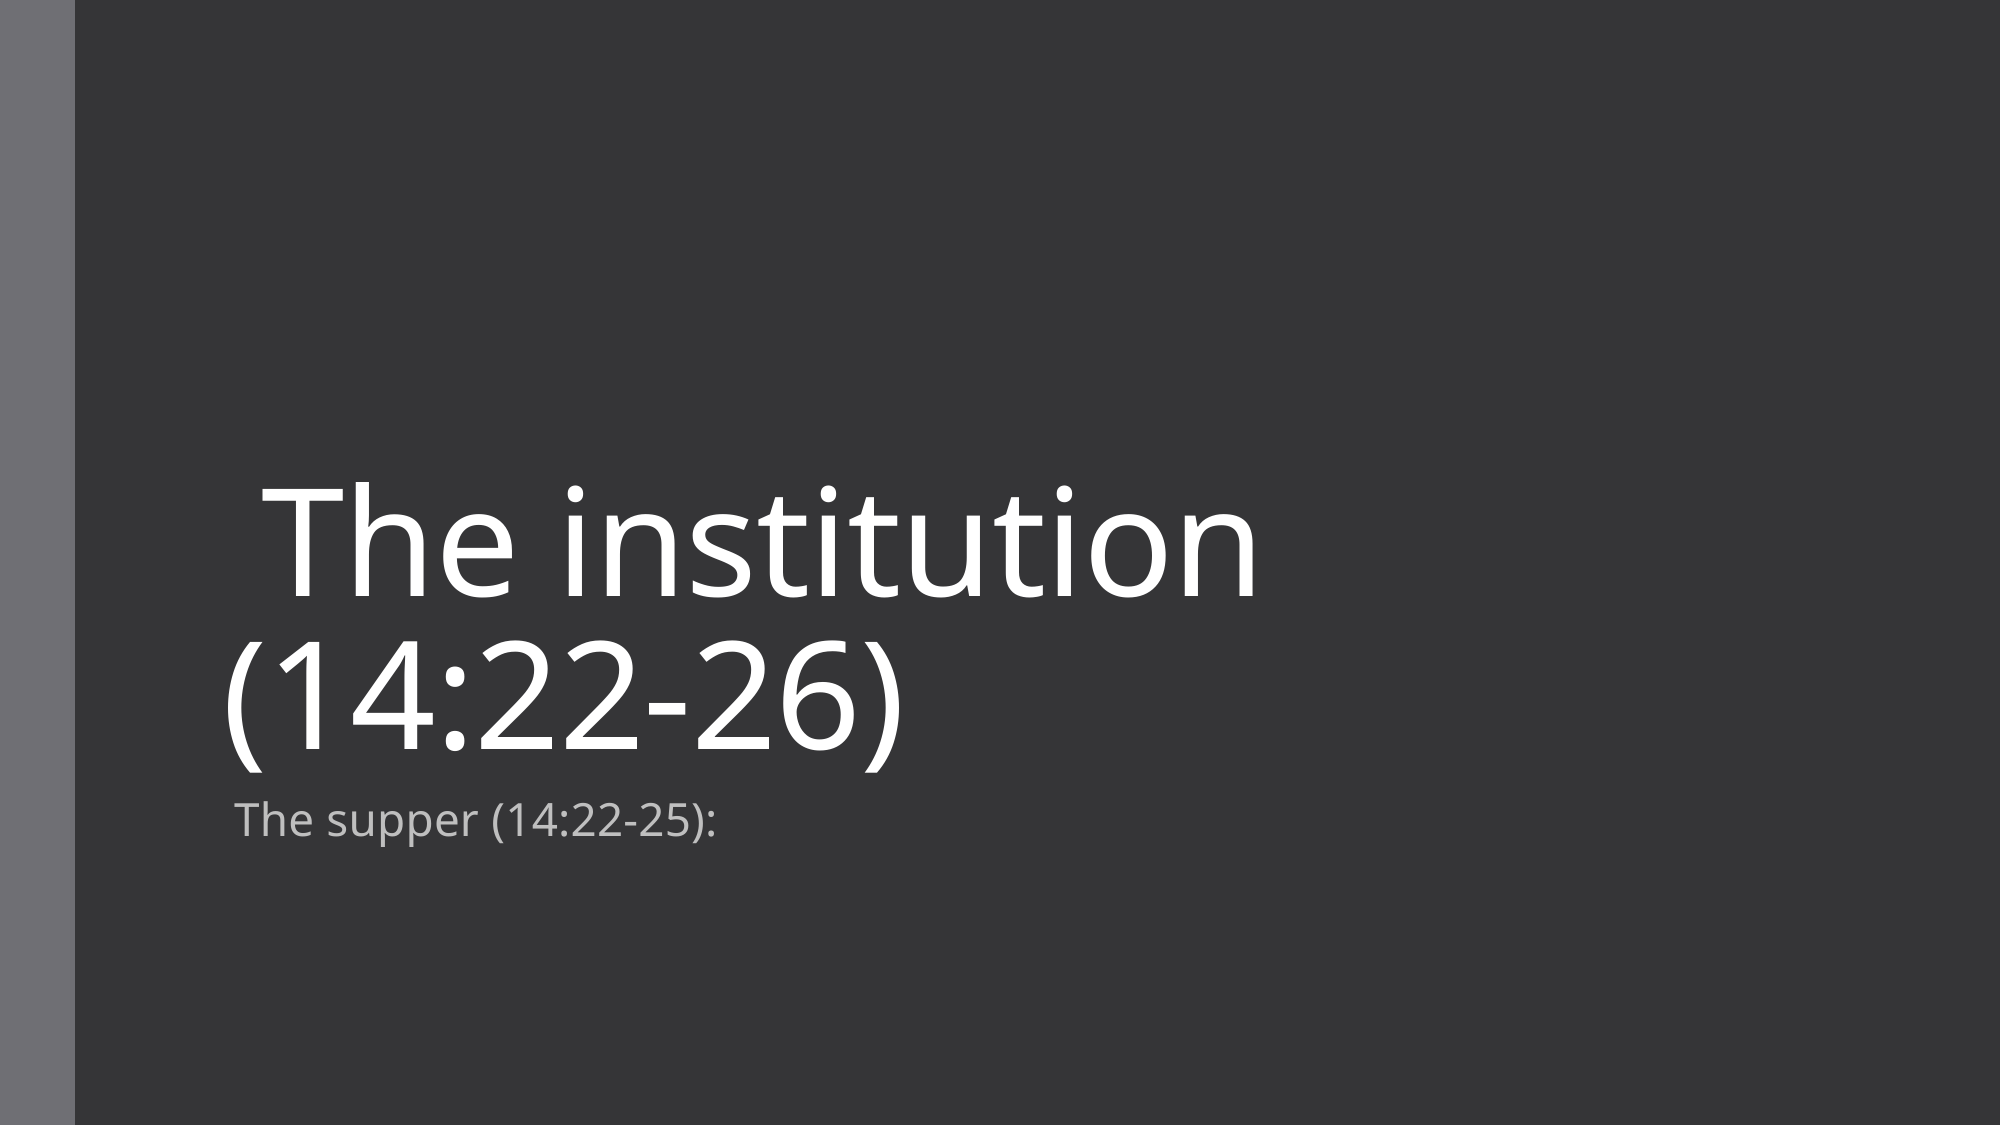

# The institution (14:22-26)
 The supper (14:22-25):